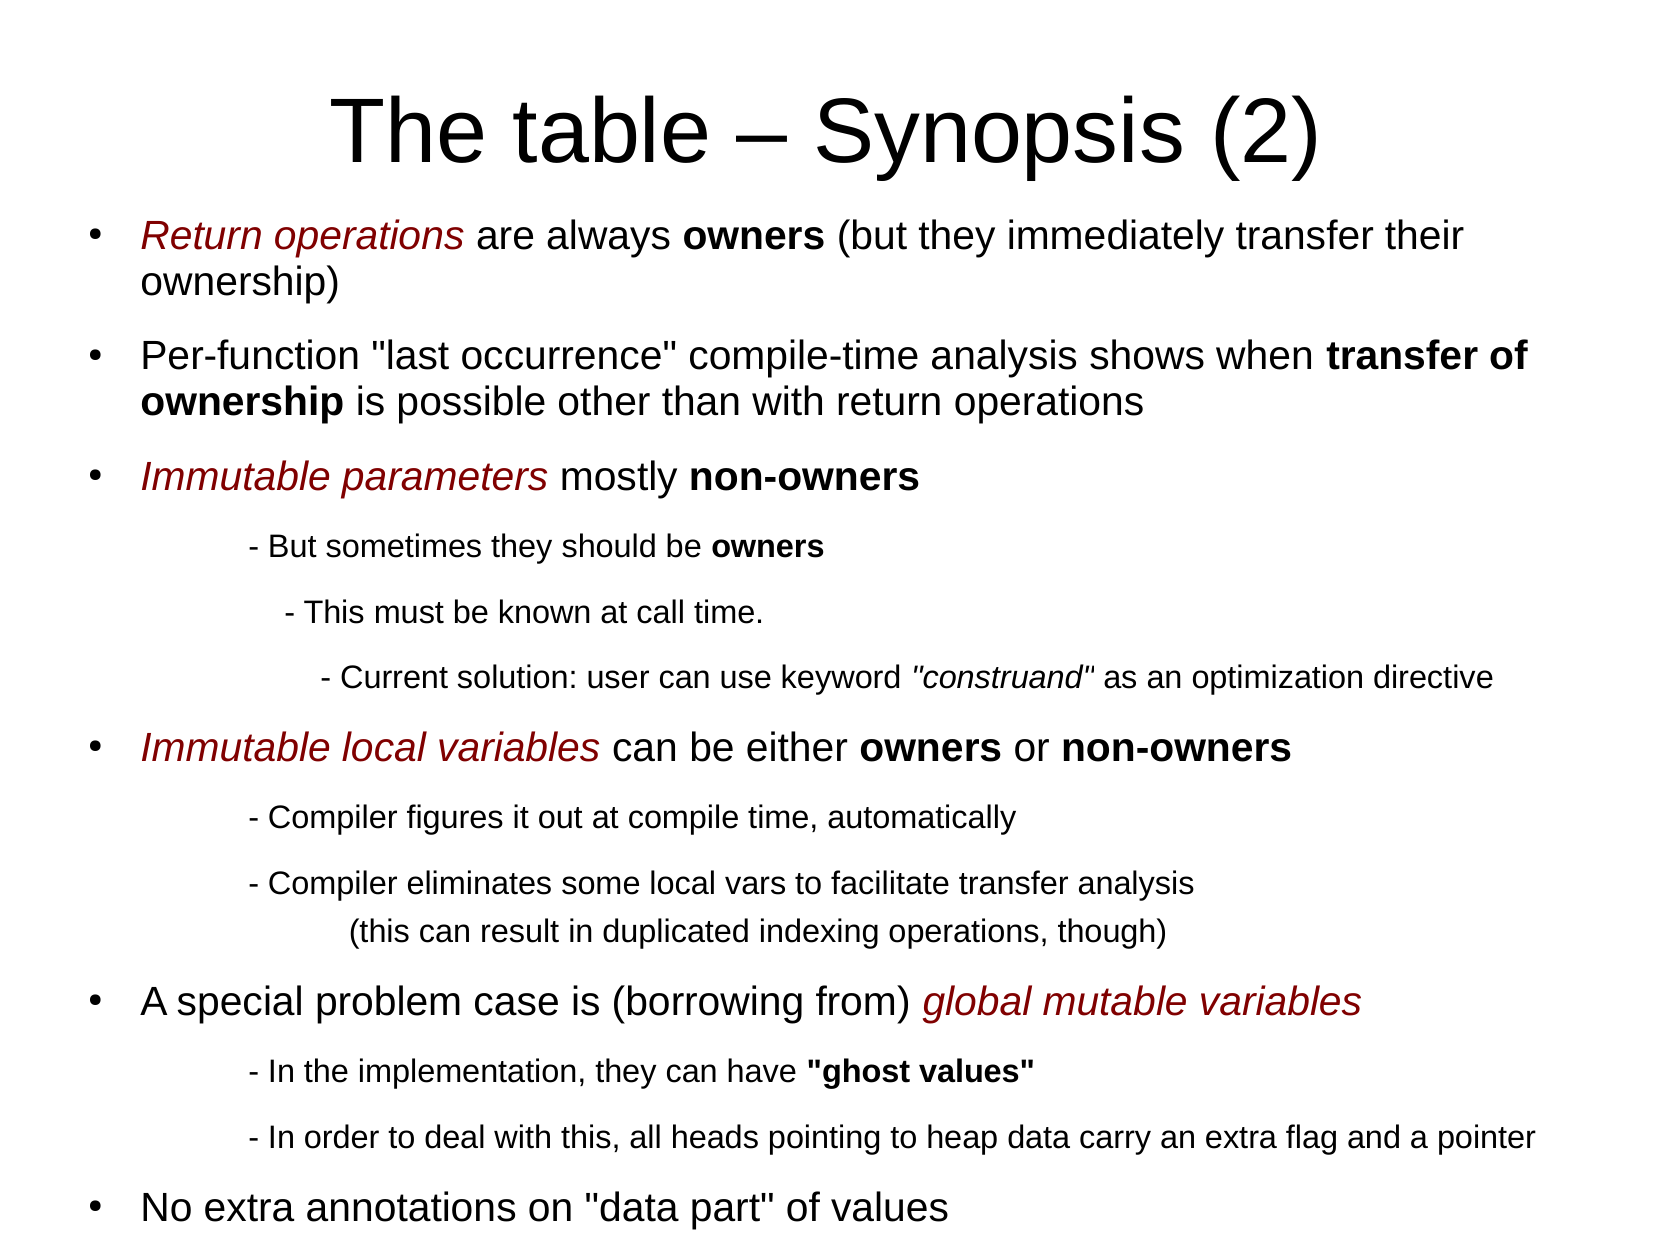

# The table – Synopsis (2)
Return operations are always owners (but they immediately transfer their ownership)
Per-function "last occurrence" compile-time analysis shows when transfer of ownership is possible other than with return operations
Immutable parameters mostly non-owners
 - But sometimes they should be owners
 - This must be known at call time.
 - Current solution: user can use keyword "construand" as an optimization directive
Immutable local variables can be either owners or non-owners
 - Compiler figures it out at compile time, automatically
 - Compiler eliminates some local vars to facilitate transfer analysis
(this can result in duplicated indexing operations, though)
A special problem case is (borrowing from) global mutable variables
 - In the implementation, they can have "ghost values"
 - In order to deal with this, all heads pointing to heap data carry an extra flag and a pointer
No extra annotations on "data part" of values